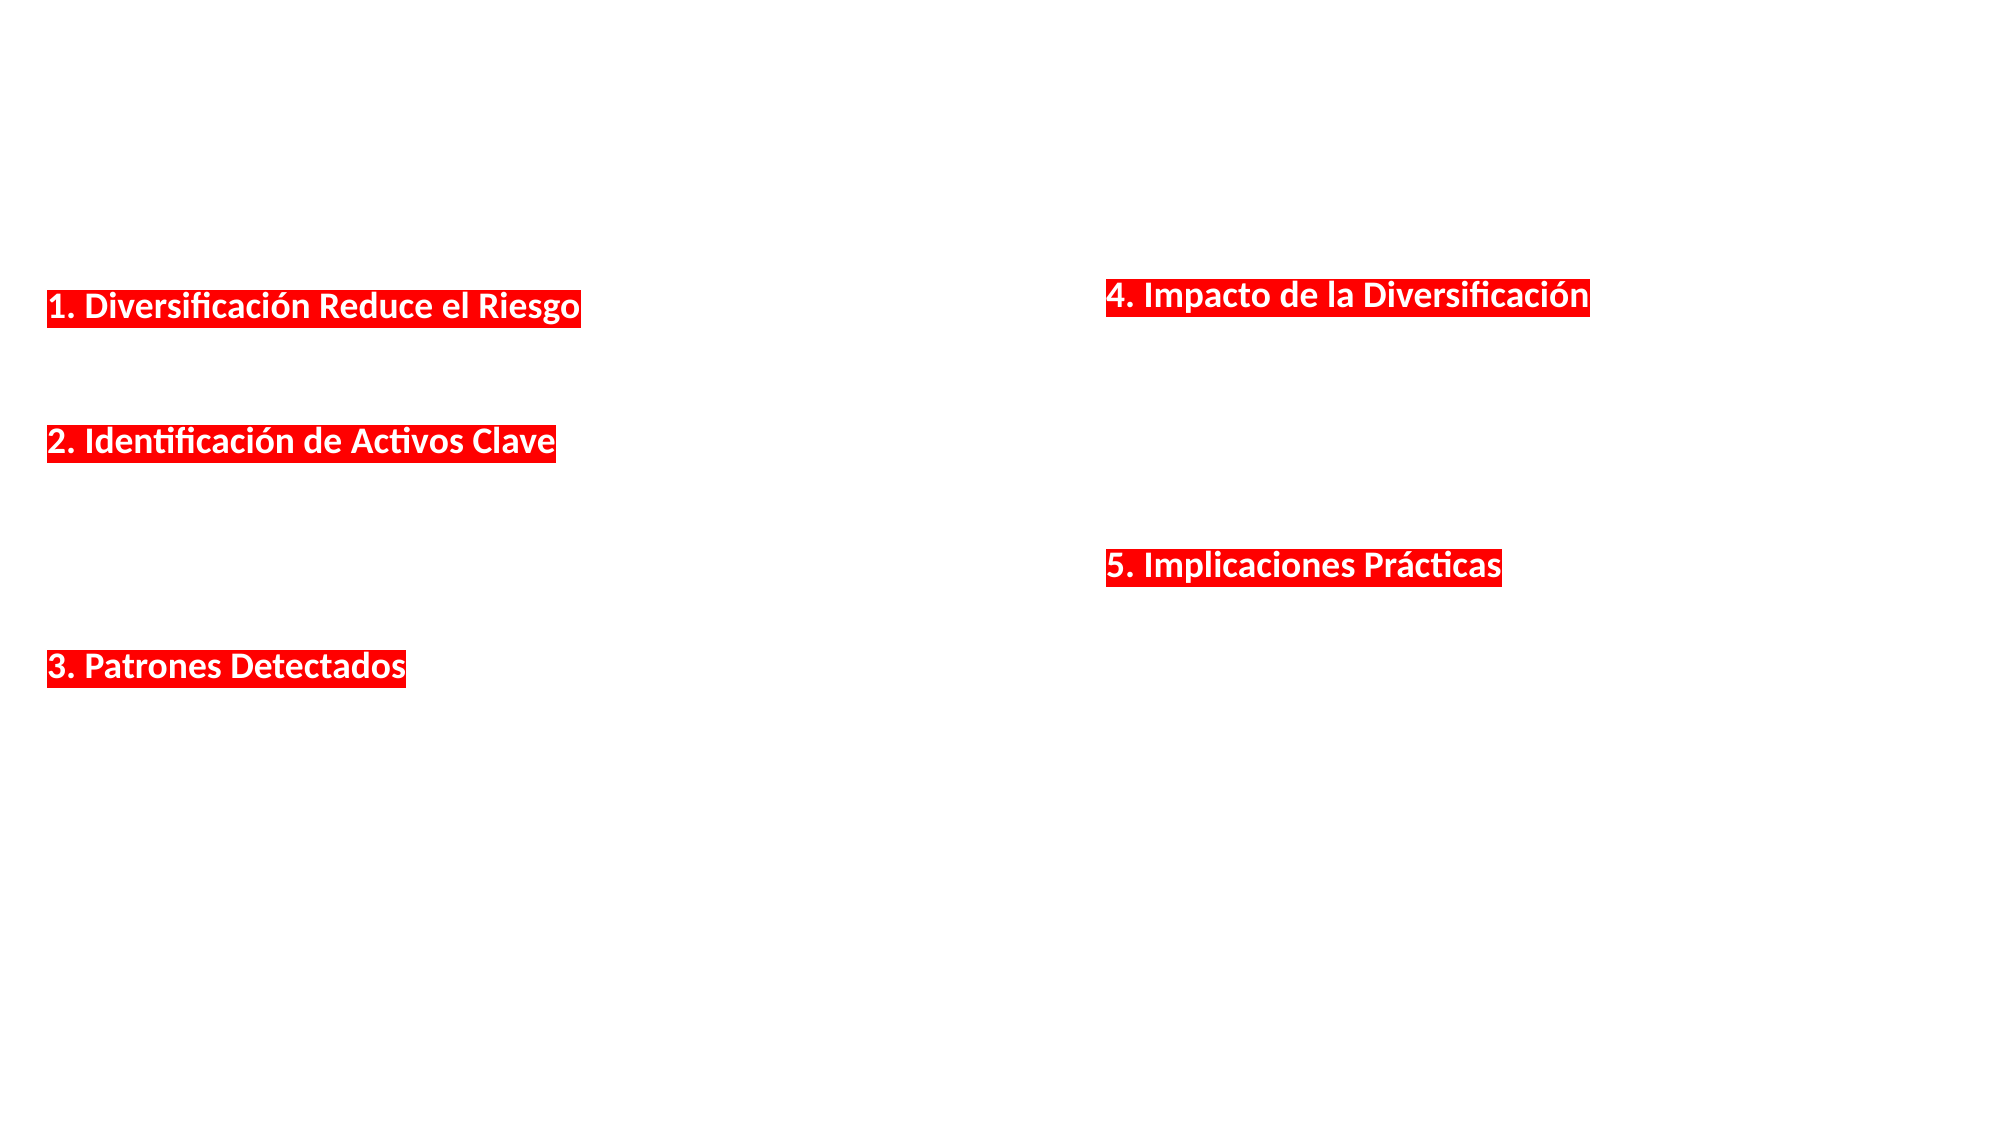

# Conclusiones
Conclusiones Principales
1. Diversificación Reduce el Riesgo
Correlaciones bajas entre activos disminuyen el riesgo total.
Portfolios bien diversificados muestran menor volatilidad.
2. Identificación de Activos Clave
Activos con retornos consistentes y baja correlación son ideales para incluir en carteras.
Grupos de activos con alta correlación aportan poco a la diversificación.
3. Patrones Detectados
Retornos de activos individuales presentan asimetrías y valores atípicos.
Gráficos de correlación identifican sectores financieros con dinámicas similares.
4. Impacto de la Diversificación
Aumentar la diversificación mejora la relación retorno/riesgo.
Las estrategias de optimización, como la Frontera Eficiente, maximizan el rendimiento esperado para un nivel de riesgo dado.
5. Implicaciones Prácticas
Incluir activos con baja correlación mejora la estabilidad de los portafolios.
Monitorear continuamente las correlaciones para ajustar estrategias en mercados dinámicos